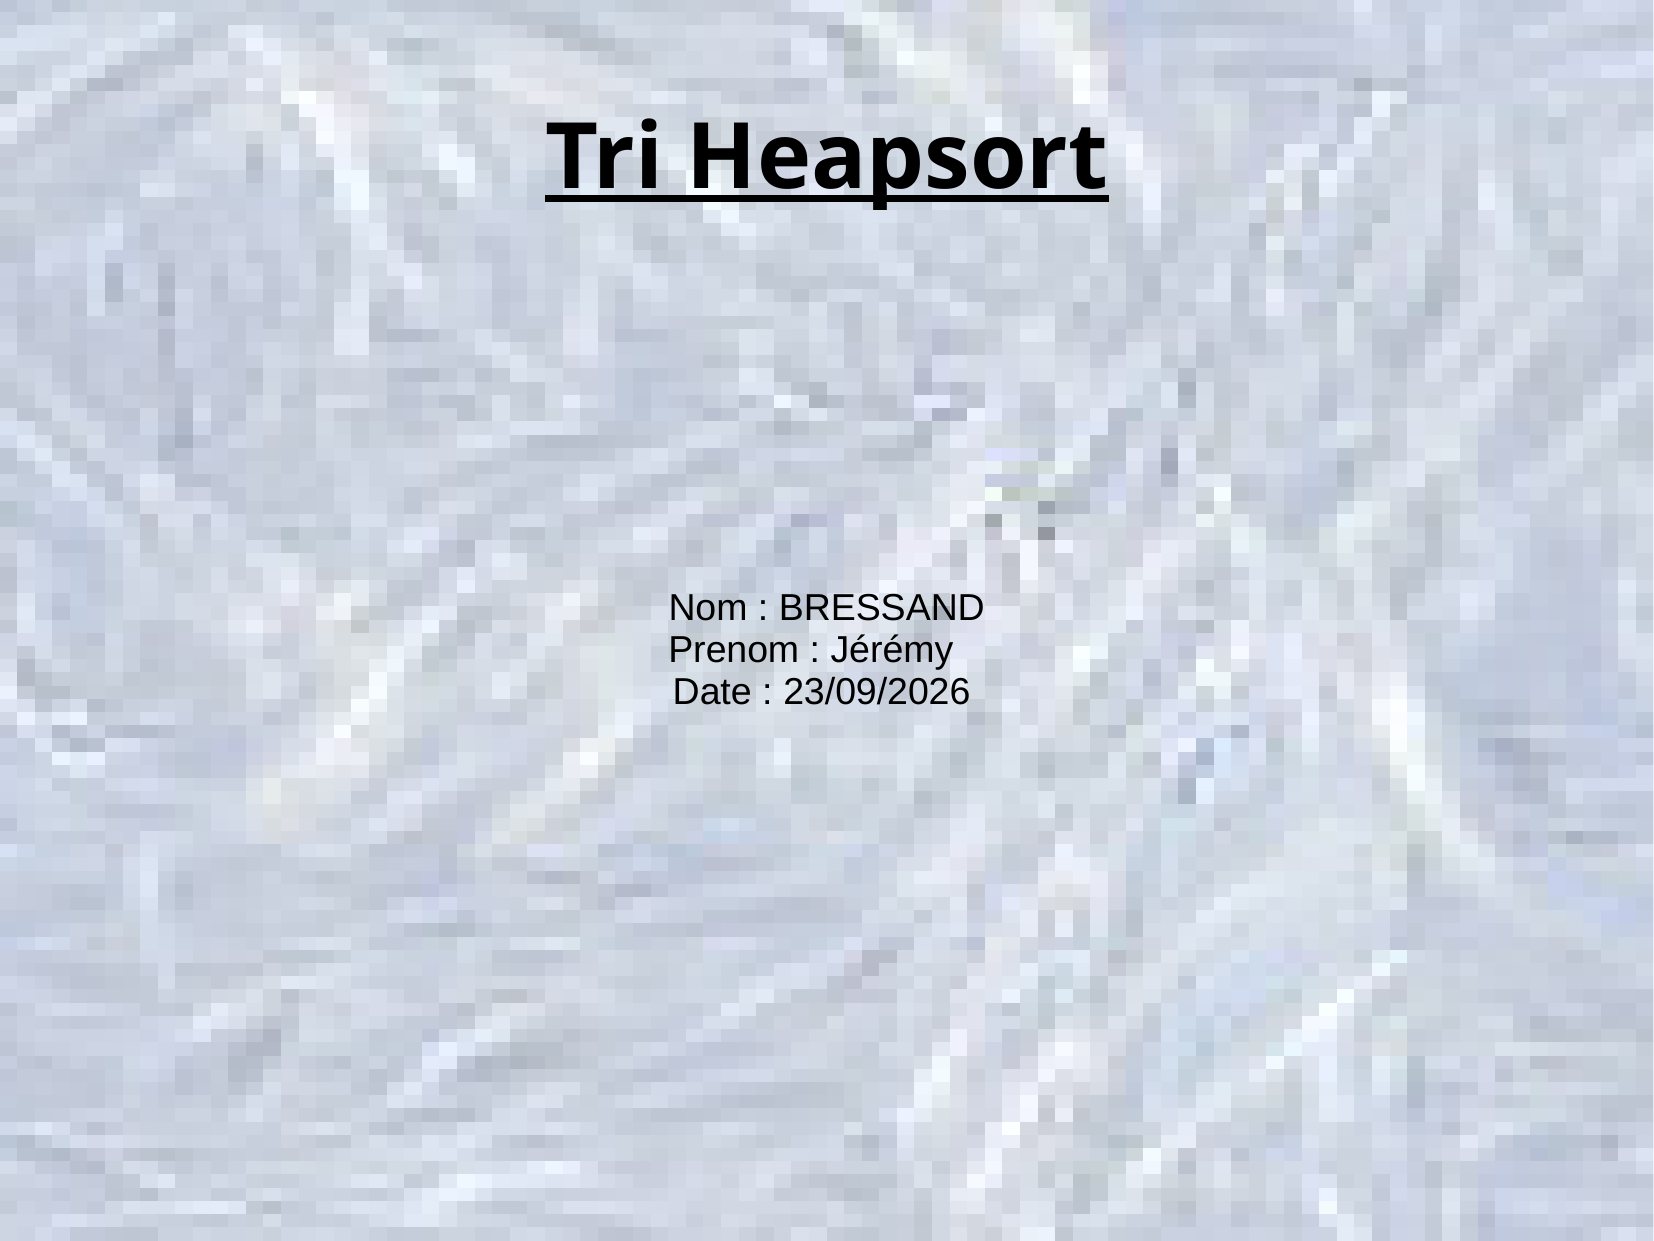

# Tri Heapsort
Nom : BRESSAND
Prenom : Jérémy
Date :
1